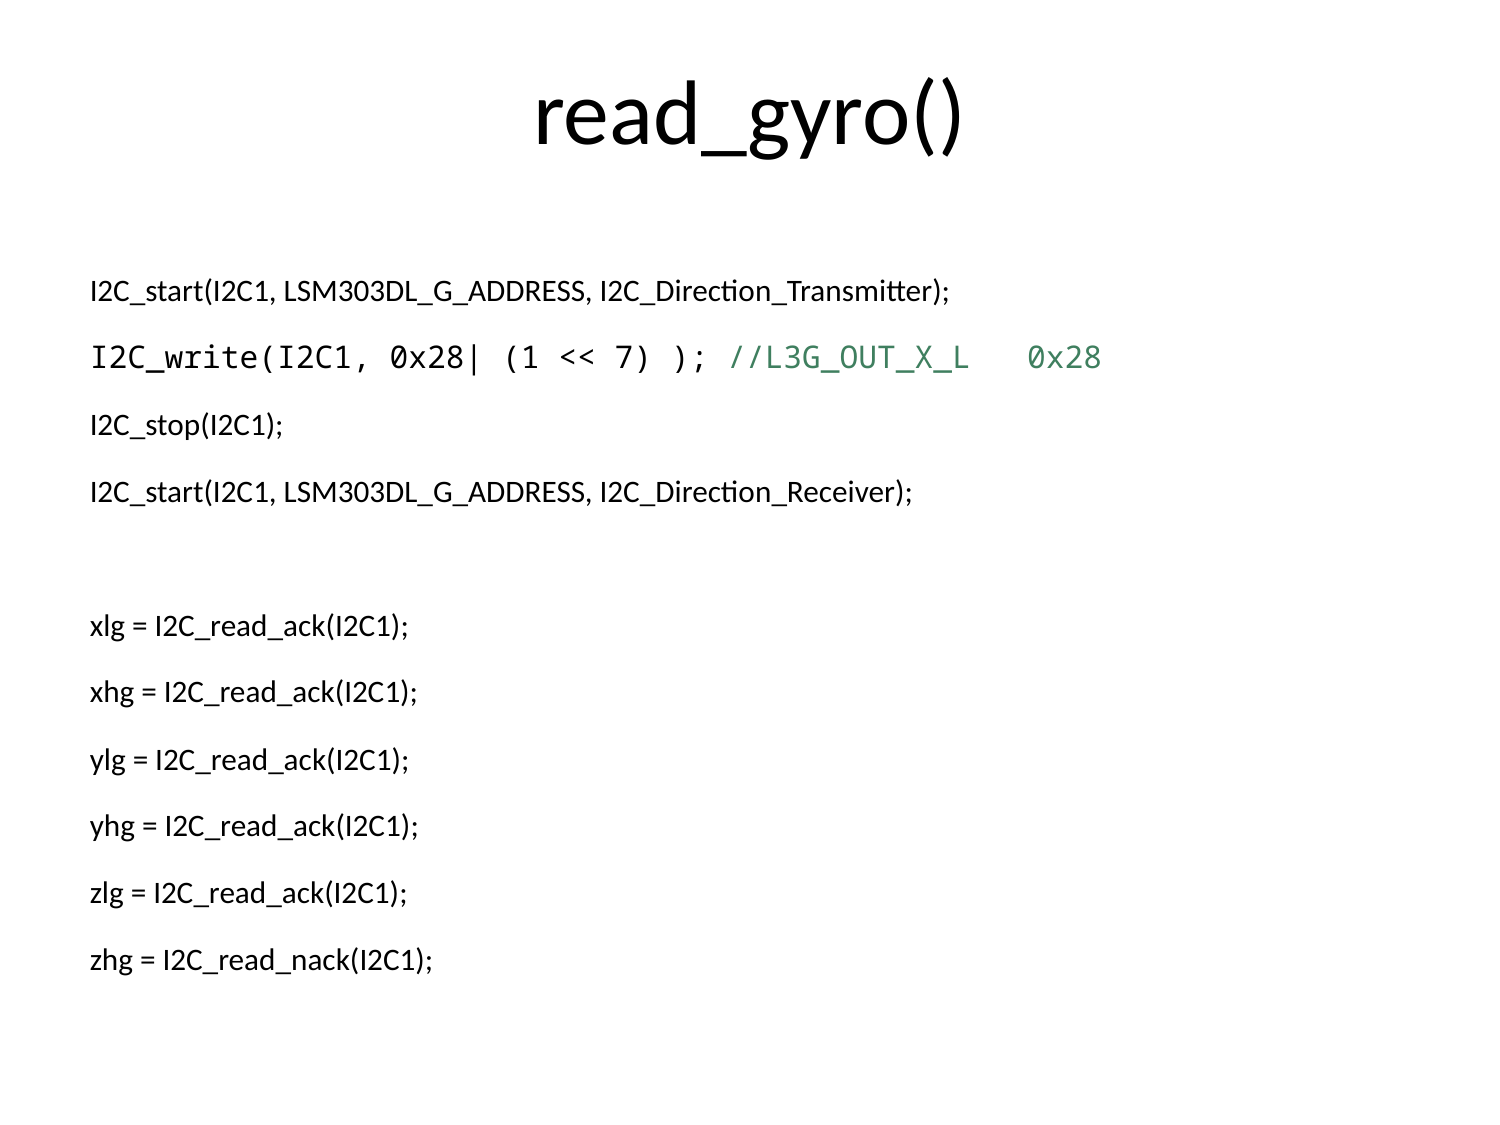

# read_gyro()
I2C_start(I2C1, LSM303DL_G_ADDRESS, I2C_Direction_Transmitter);
I2C_write(I2C1, 0x28| (1 << 7) ); //L3G_OUT_X_L 0x28
I2C_stop(I2C1);
I2C_start(I2C1, LSM303DL_G_ADDRESS, I2C_Direction_Receiver);
xlg = I2C_read_ack(I2C1);
xhg = I2C_read_ack(I2C1);
ylg = I2C_read_ack(I2C1);
yhg = I2C_read_ack(I2C1);
zlg = I2C_read_ack(I2C1);
zhg = I2C_read_nack(I2C1);